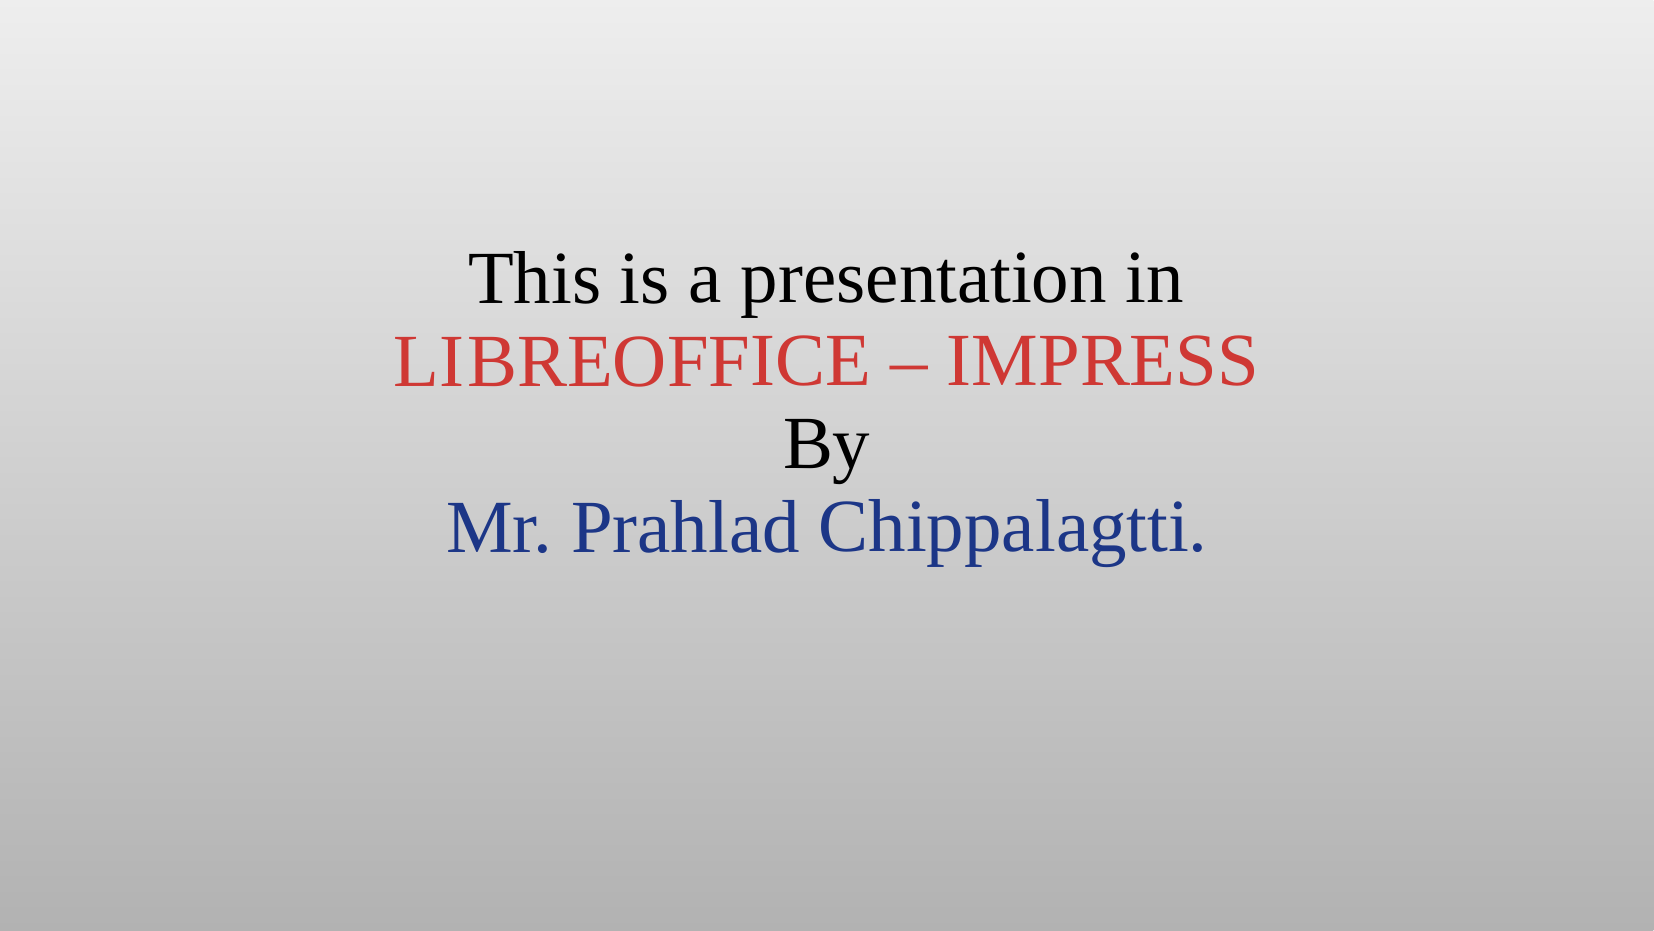

# This is a presentation in LI	BREOFFICE – IMPRESS By Mr. Prahlad Chippalagtti.